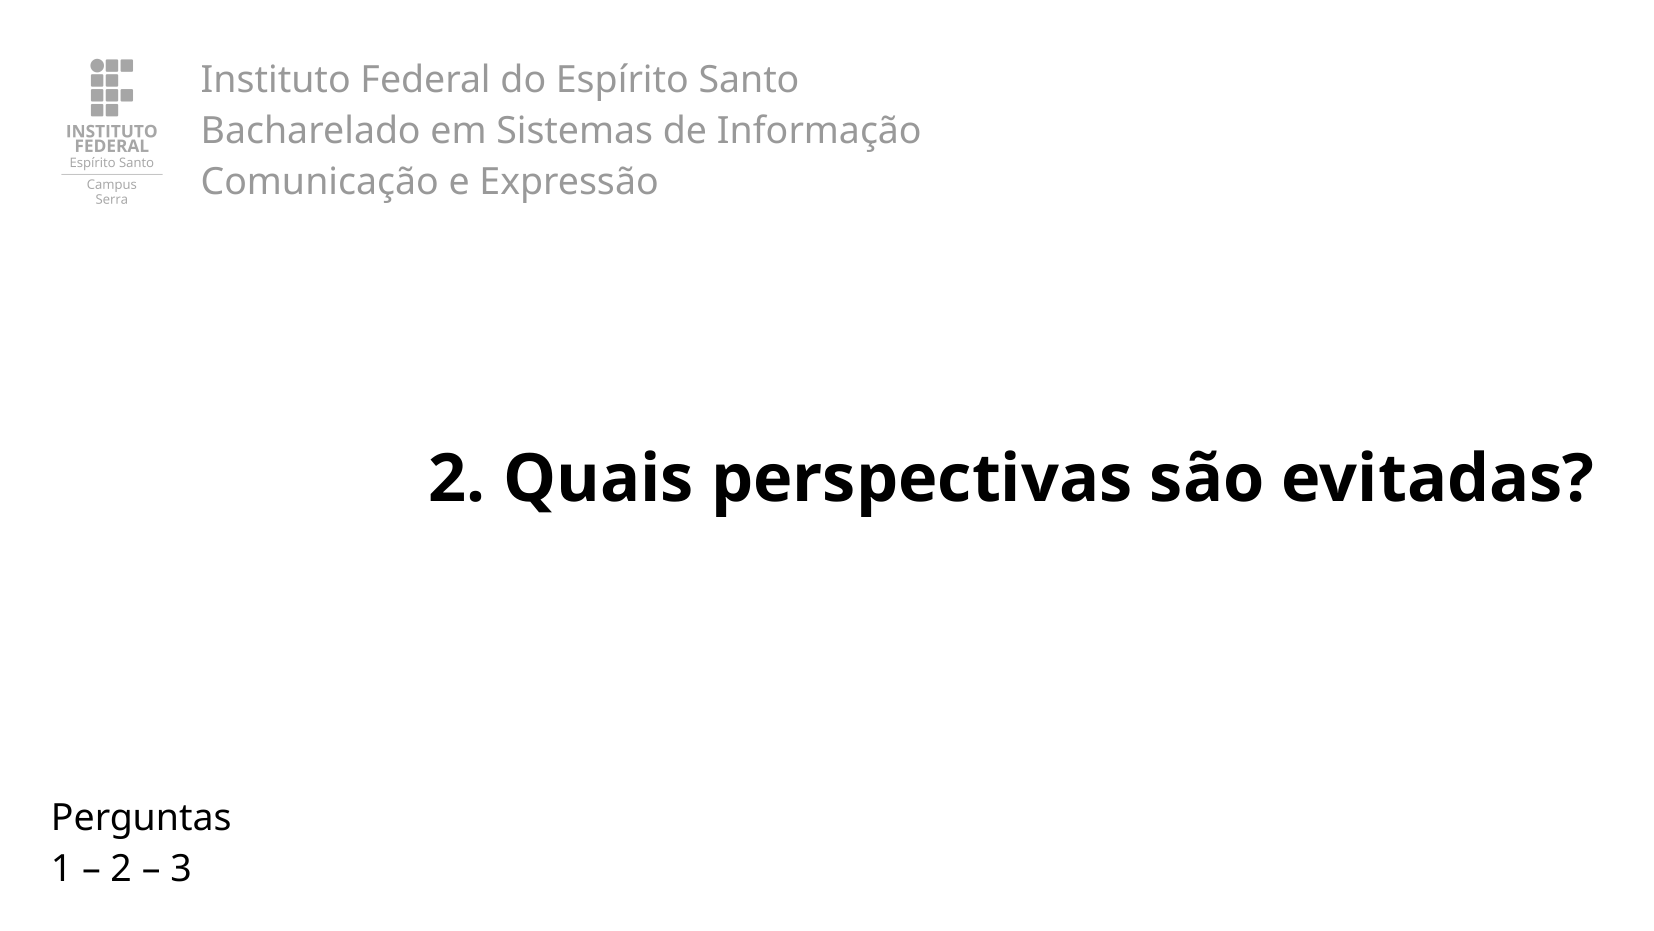

# Instituto Federal do Espírito Santo Bacharelado em Sistemas de Informação Comunicação e Expressão
2. Quais perspectivas são evitadas?
Perguntas
1 – 2 – 3